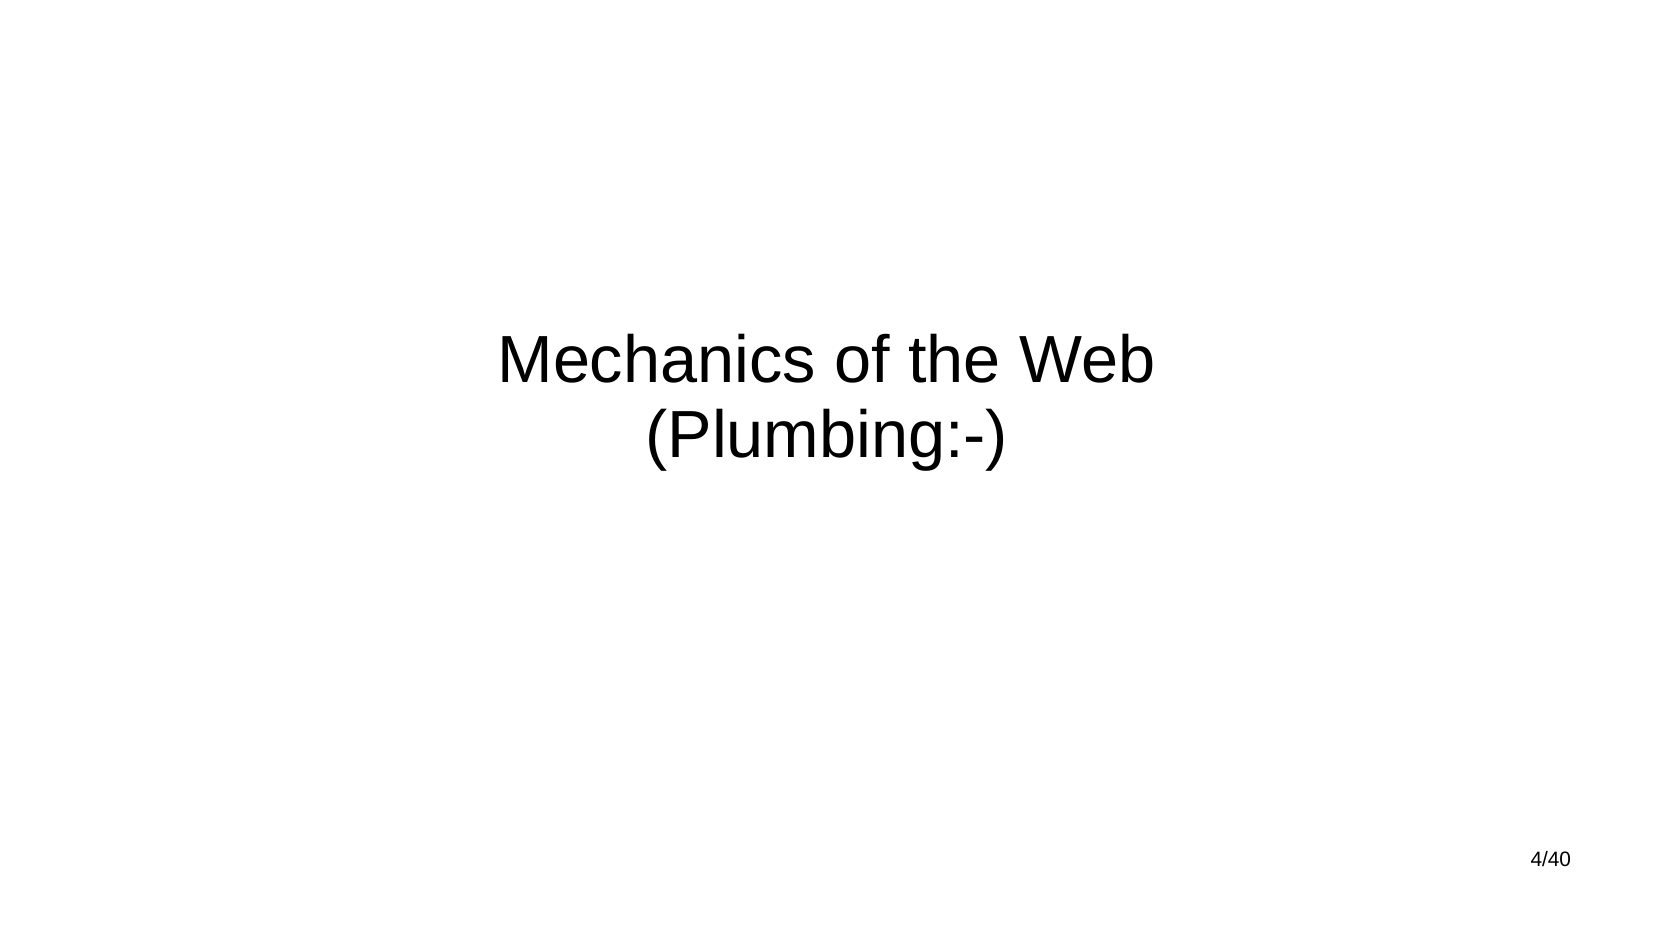

# Mechanics of the Web
(Plumbing:-)
4